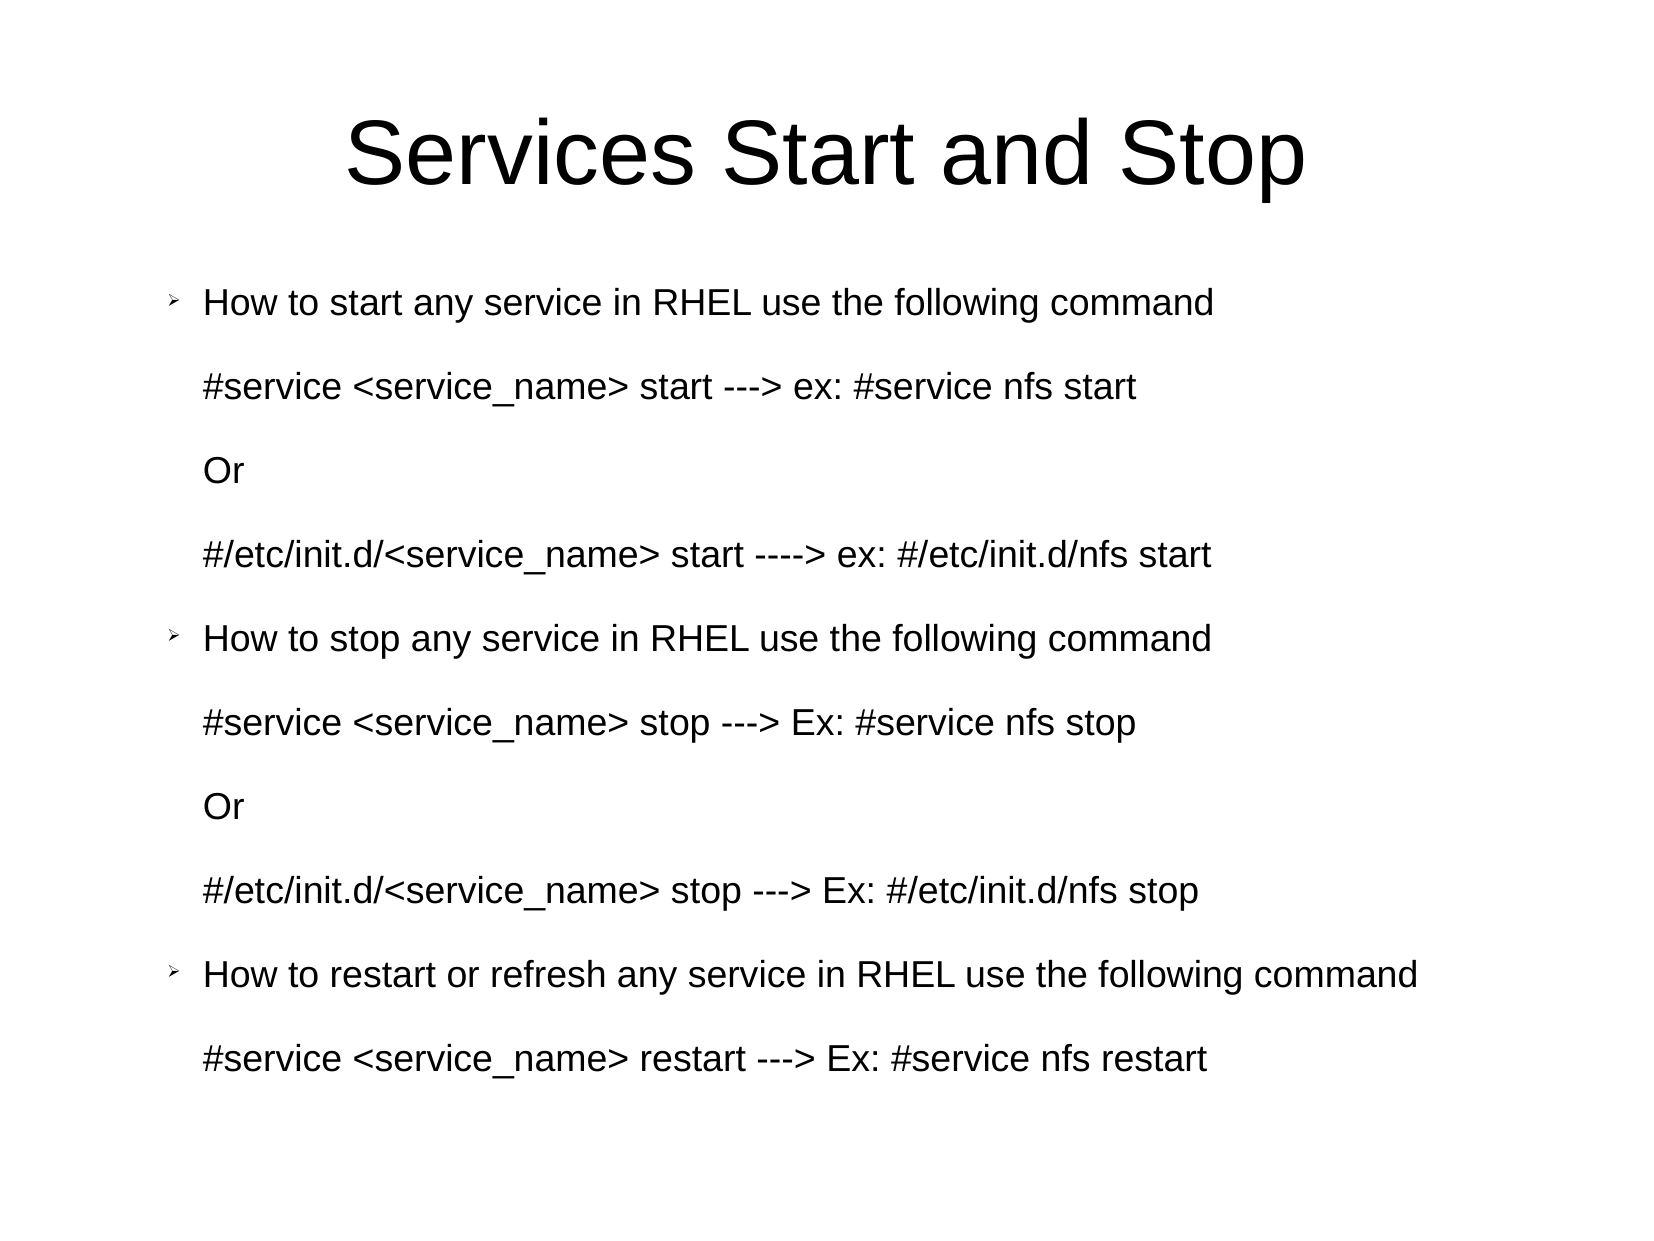

# Services Start and Stop
How to start any service in RHEL use the following command
#service <service_name> start ---> ex: #service nfs start
Or
#/etc/init.d/<service_name> start ----> ex: #/etc/init.d/nfs start
How to stop any service in RHEL use the following command
#service <service_name> stop ---> Ex: #service nfs stop
Or
#/etc/init.d/<service_name> stop ---> Ex: #/etc/init.d/nfs stop
How to restart or refresh any service in RHEL use the following command
#service <service_name> restart ---> Ex: #service nfs restart